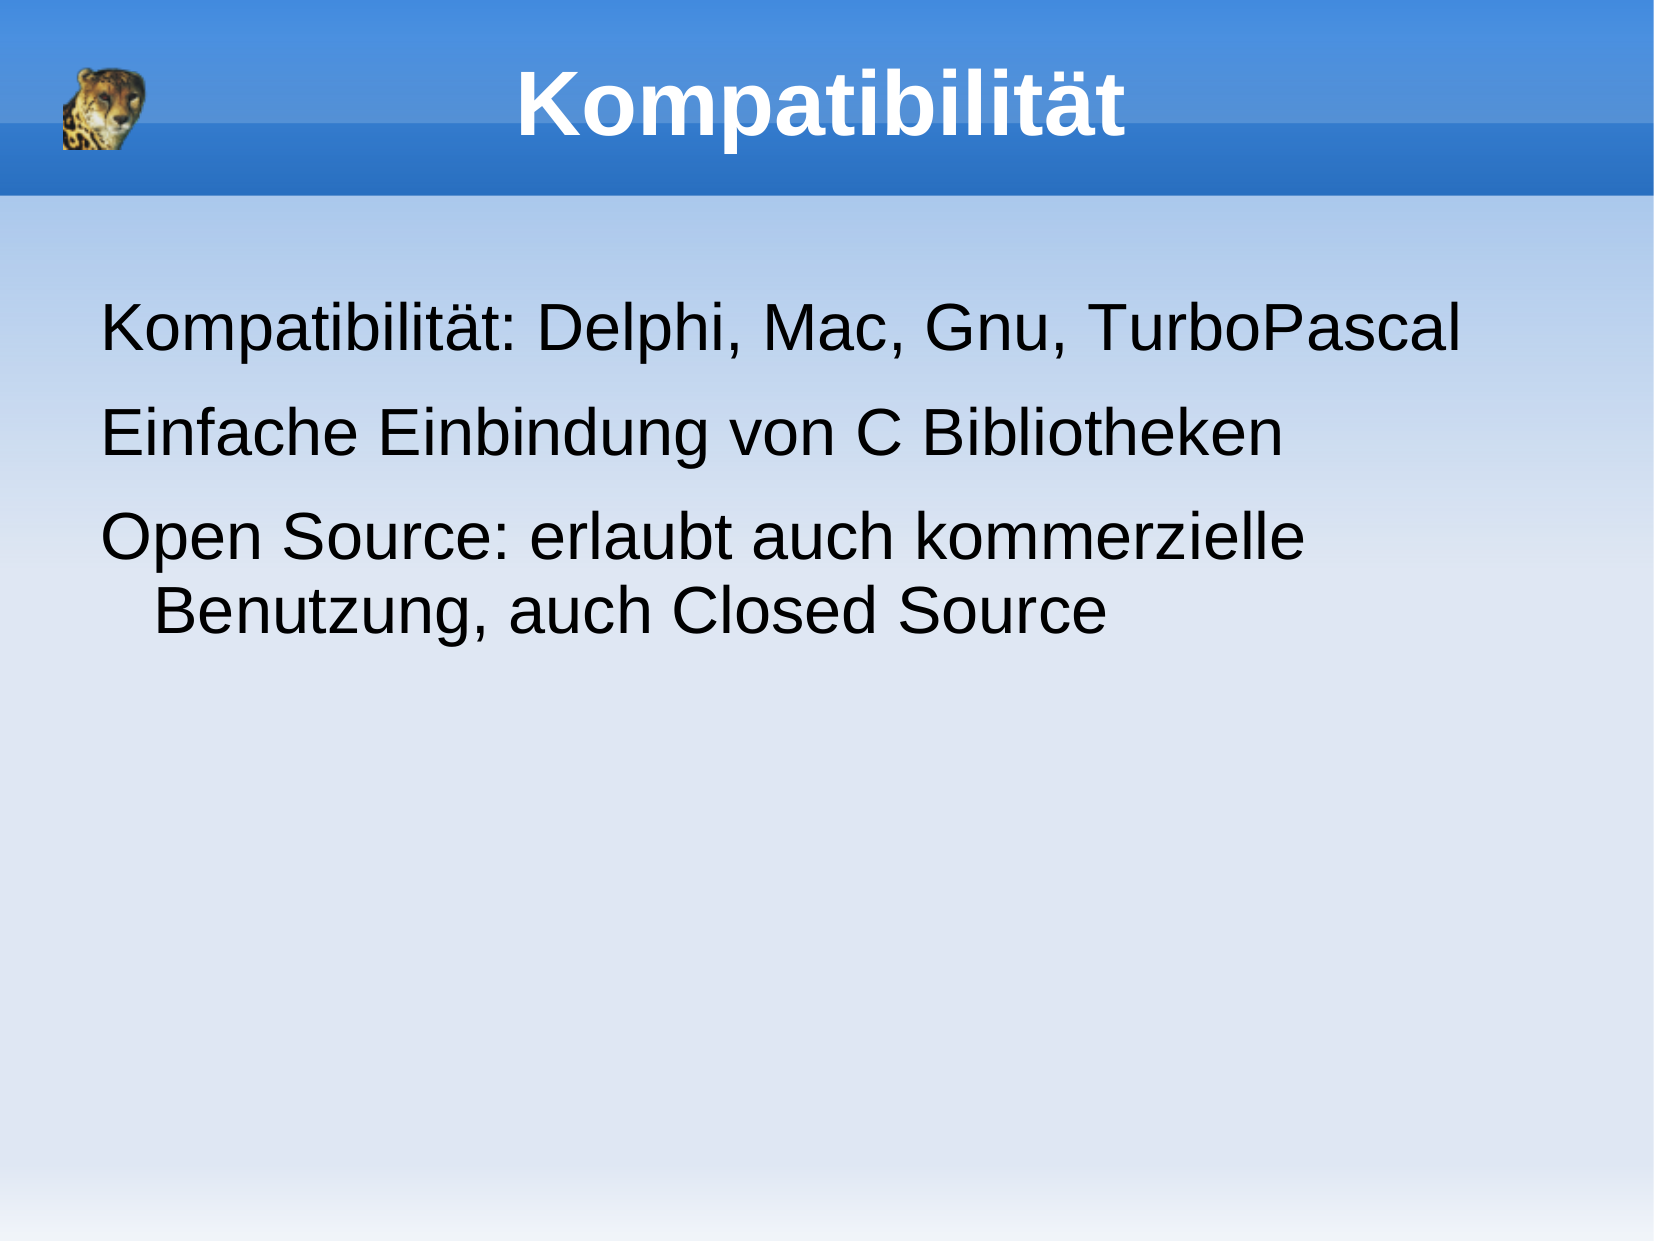

# Kompatibilität
Kompatibilität: Delphi, Mac, Gnu, TurboPascal
Einfache Einbindung von C Bibliotheken
Open Source: erlaubt auch kommerzielle Benutzung, auch Closed Source